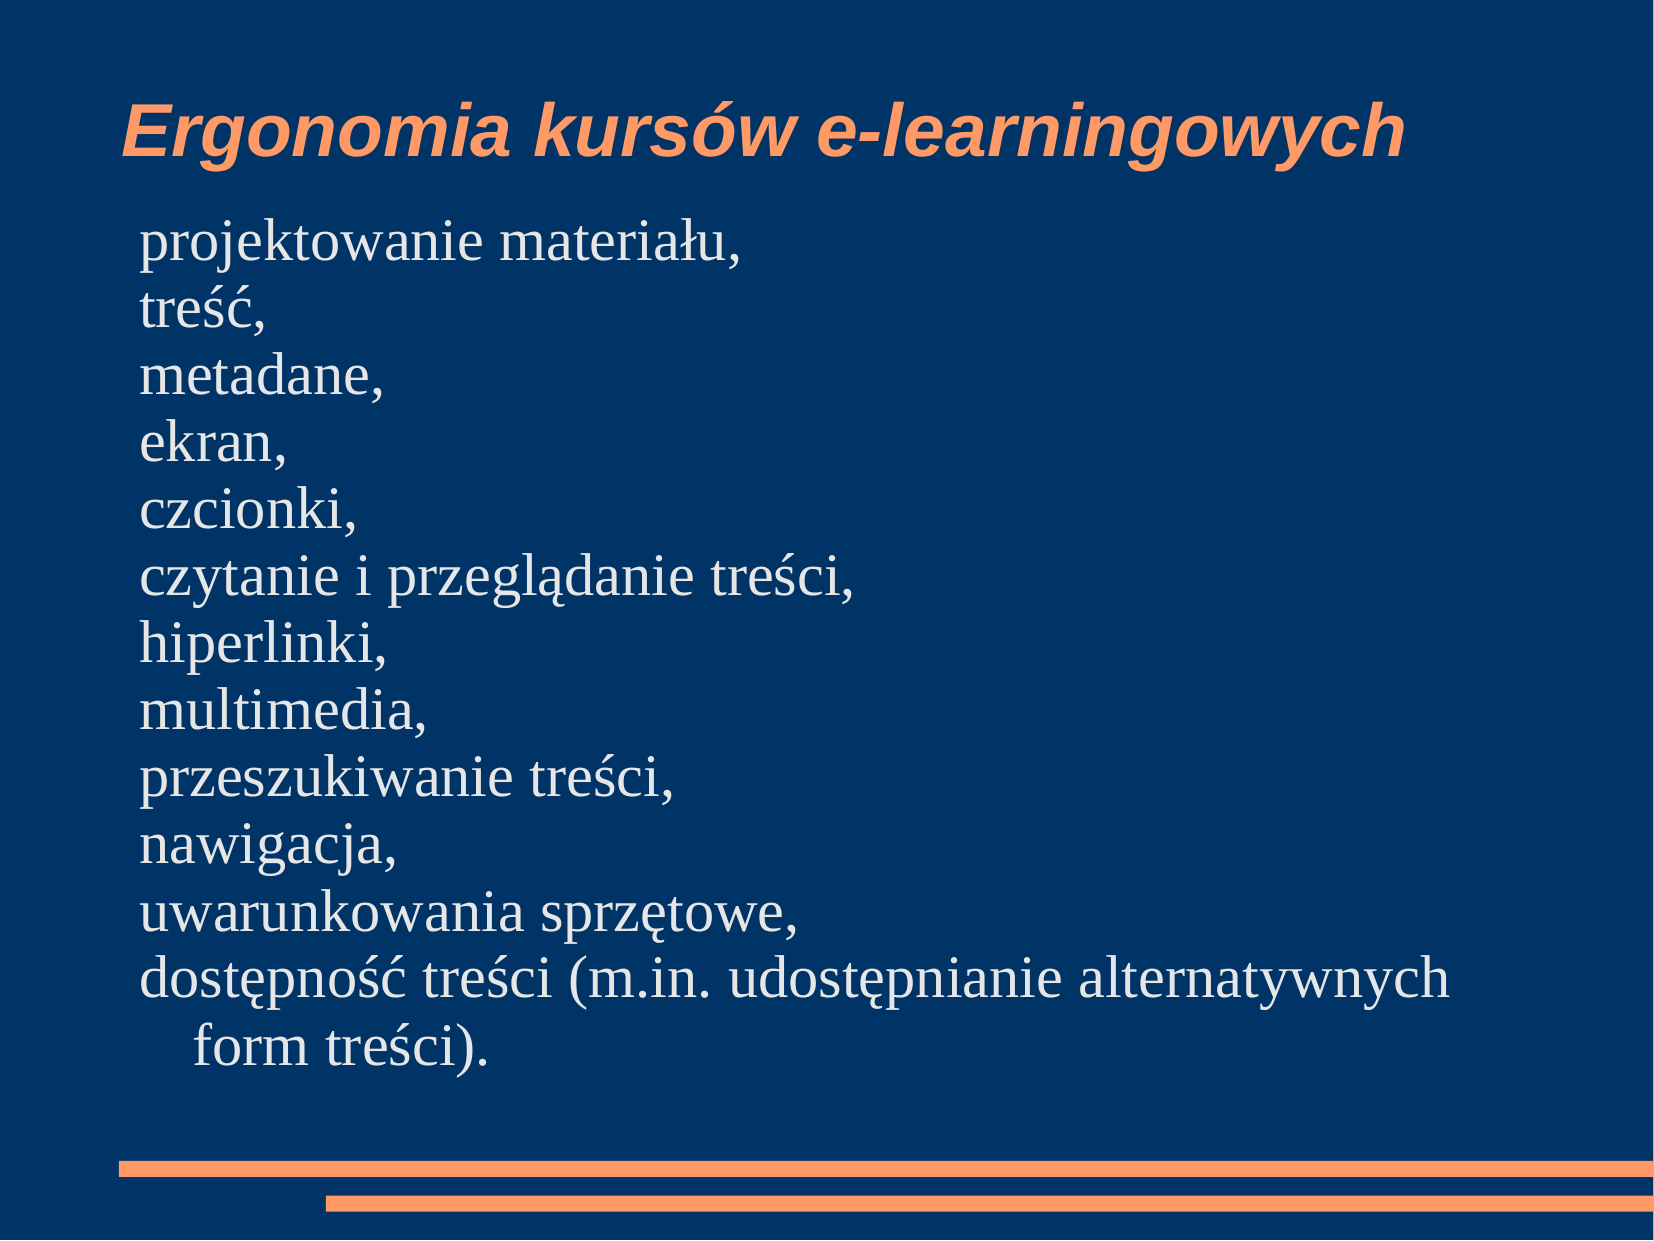

# Ergonomia kursów e-learningowych
projektowanie materiału,
treść,
metadane,
ekran,
czcionki,
czytanie i przeglądanie treści,
hiperlinki,
multimedia,
przeszukiwanie treści,
nawigacja,
uwarunkowania sprzętowe,
dostępność treści (m.in. udostępnianie alternatywnych form treści).